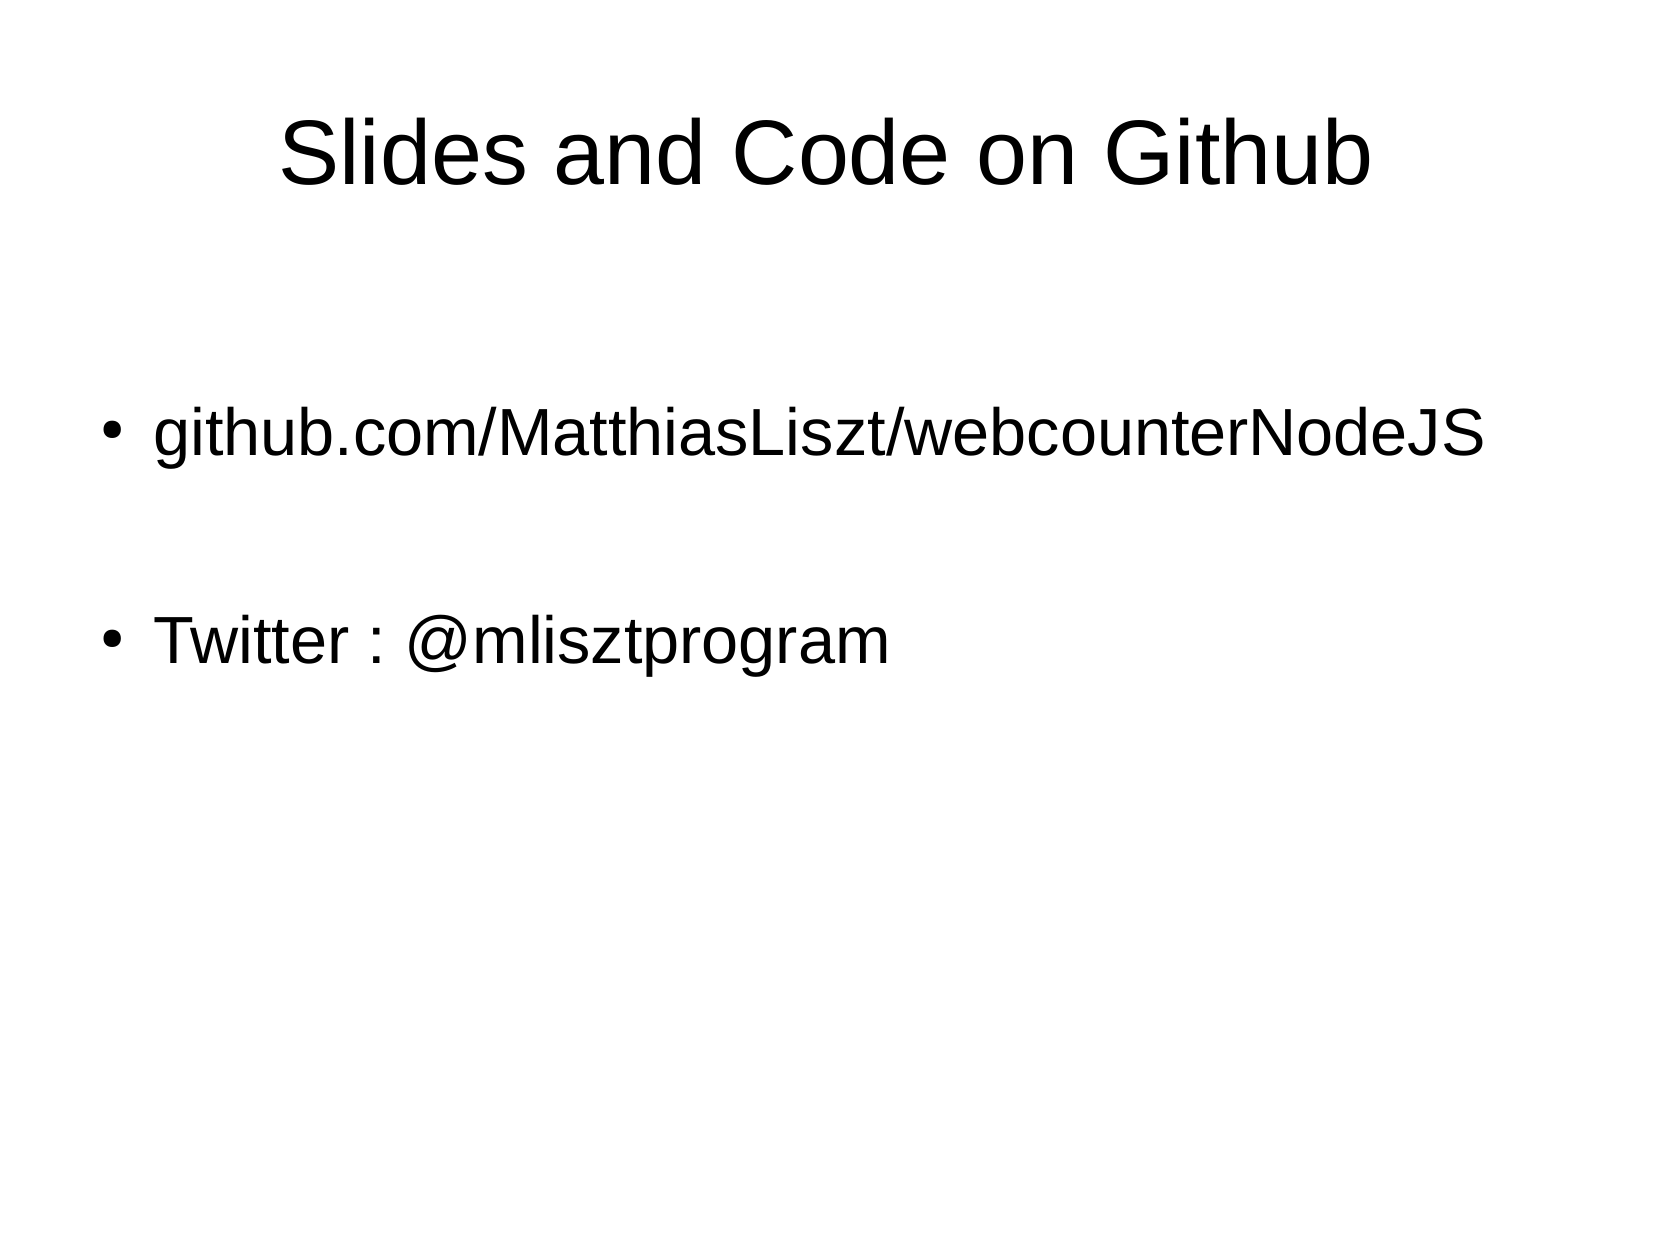

# Slides and Code on Github
github.com/MatthiasLiszt/webcounterNodeJS
Twitter : @mlisztprogram